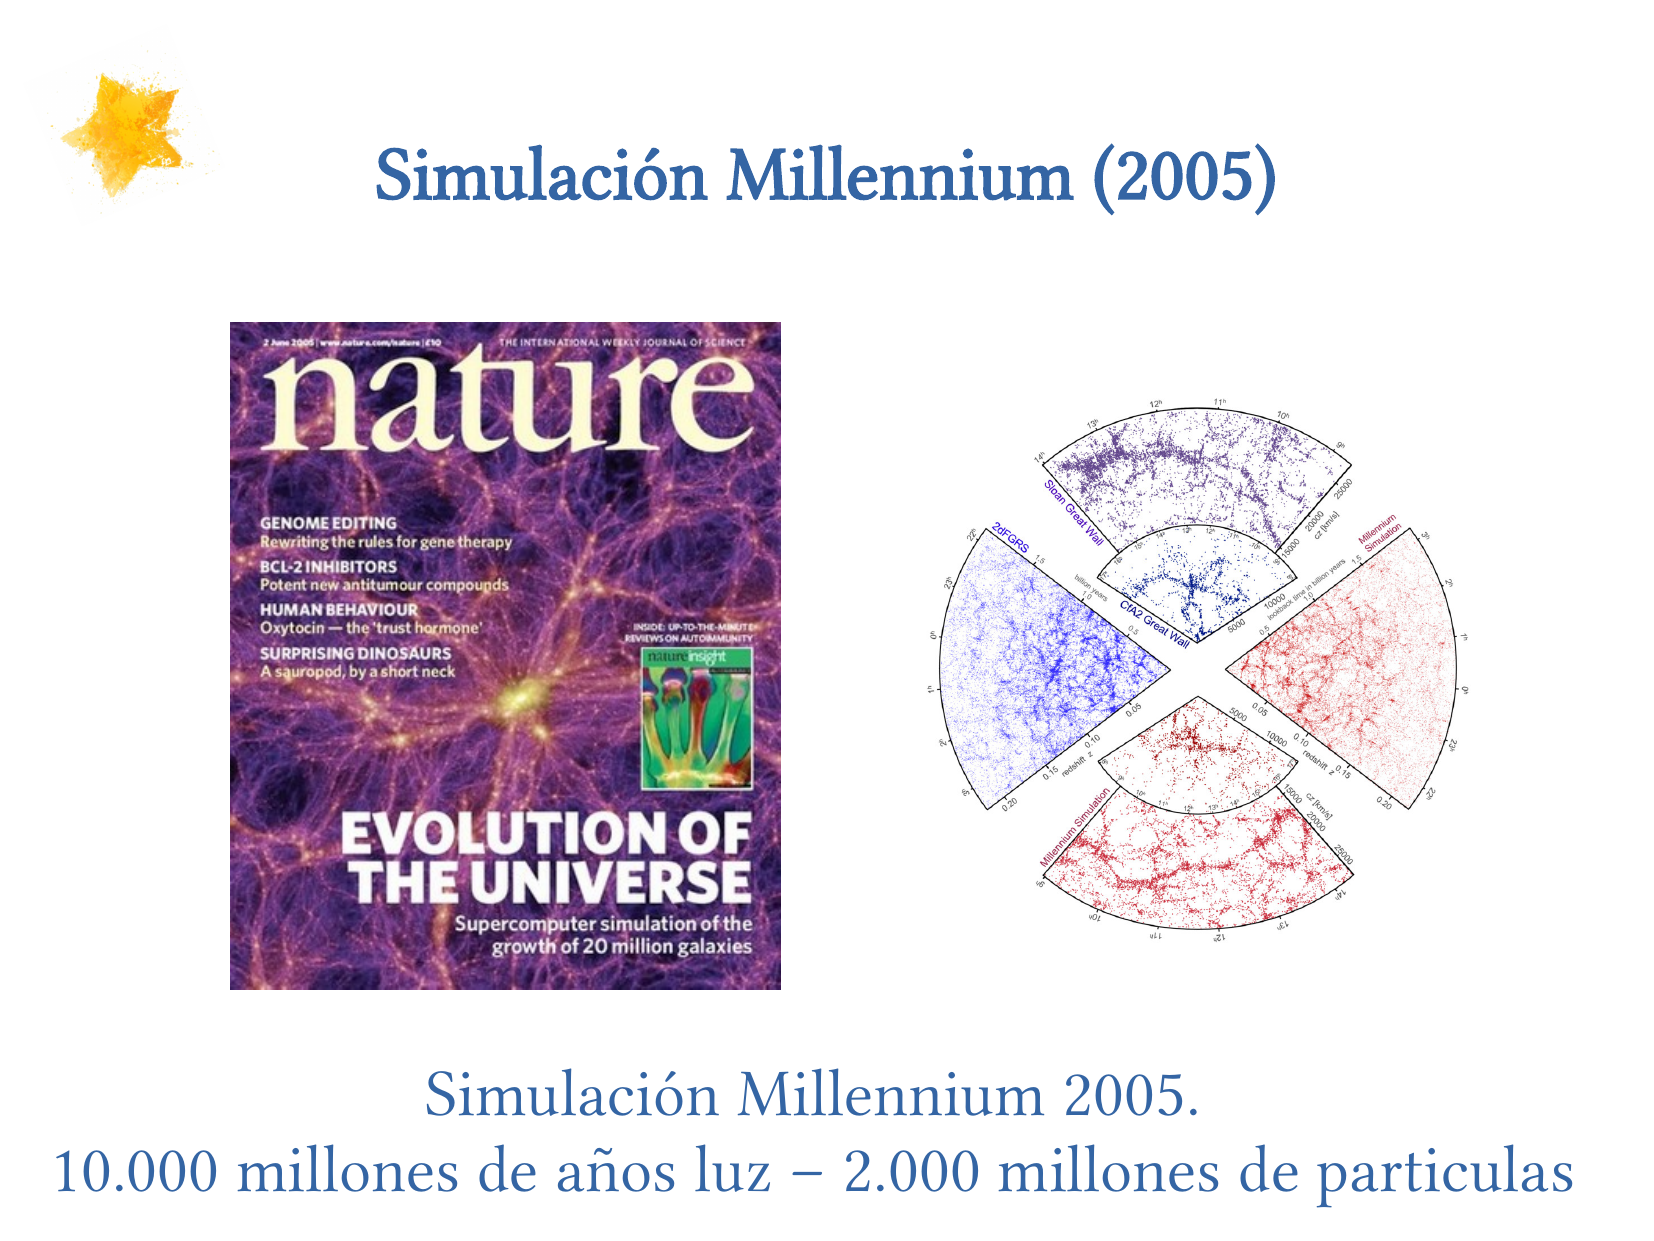

# Simulación Millennium (2005)
Simulación Millennium 2005.
10.000 millones de años luz – 2.000 millones de particulas
13